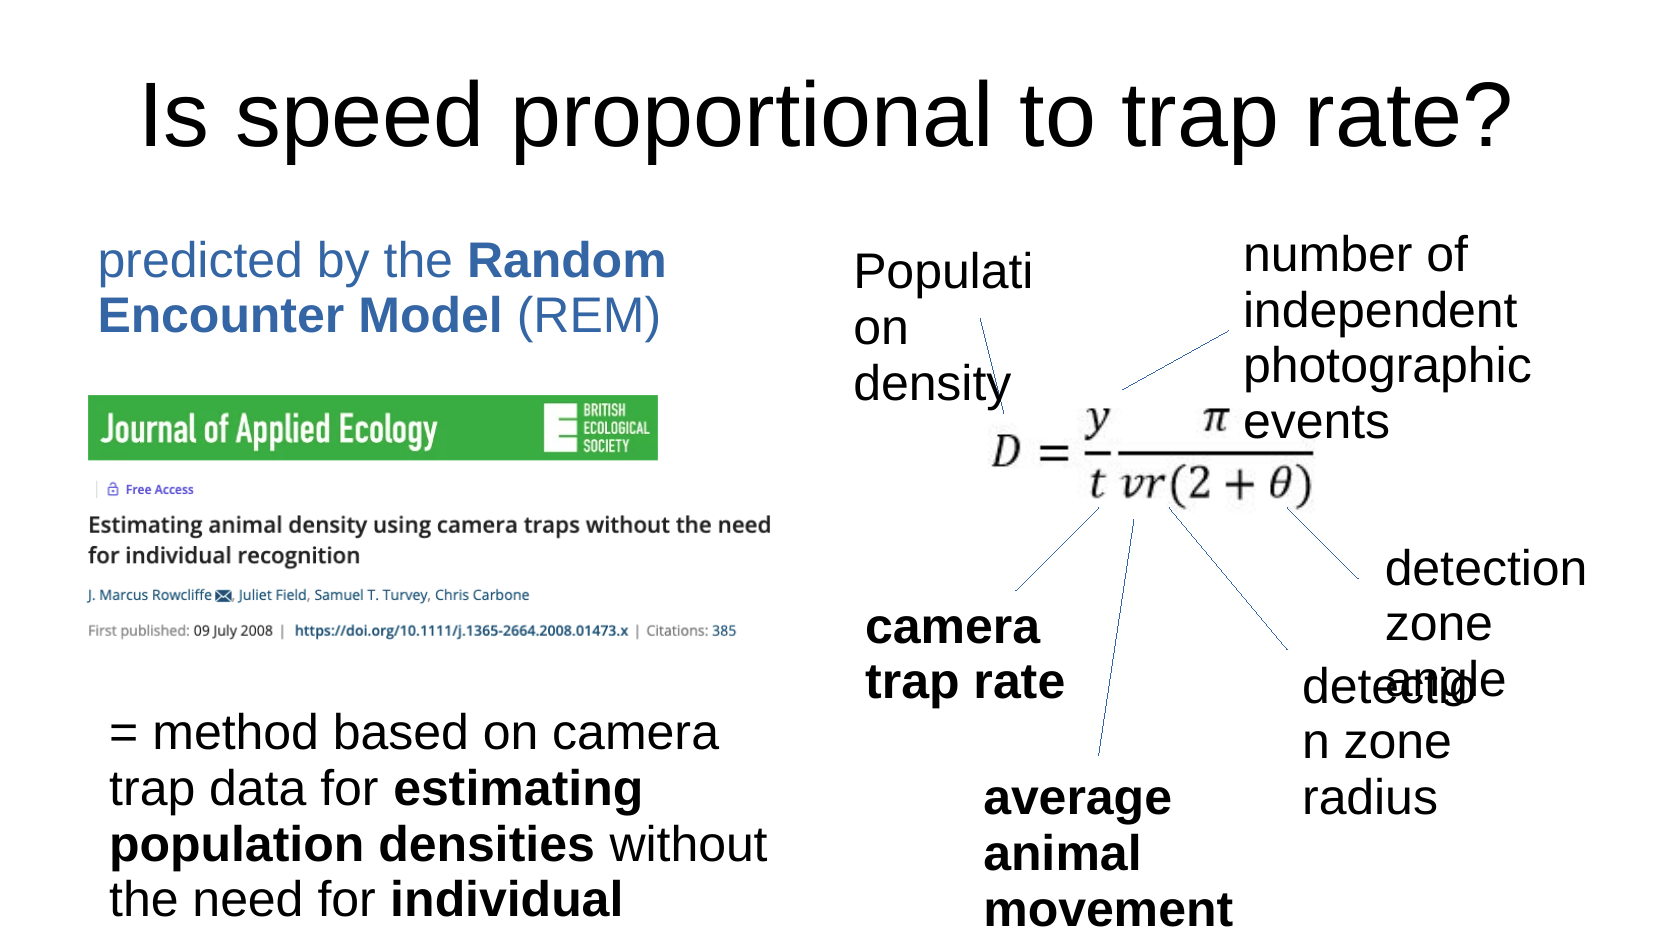

# Is speed proportional to trap rate?
number of independent photographic events
predicted by the Random Encounter Model (REM)
Population density
detection zone angle
camera trap rate
detection zone radius
= method based on camera trap data for estimating population densities without the need for individual recognition
average animal movement speed